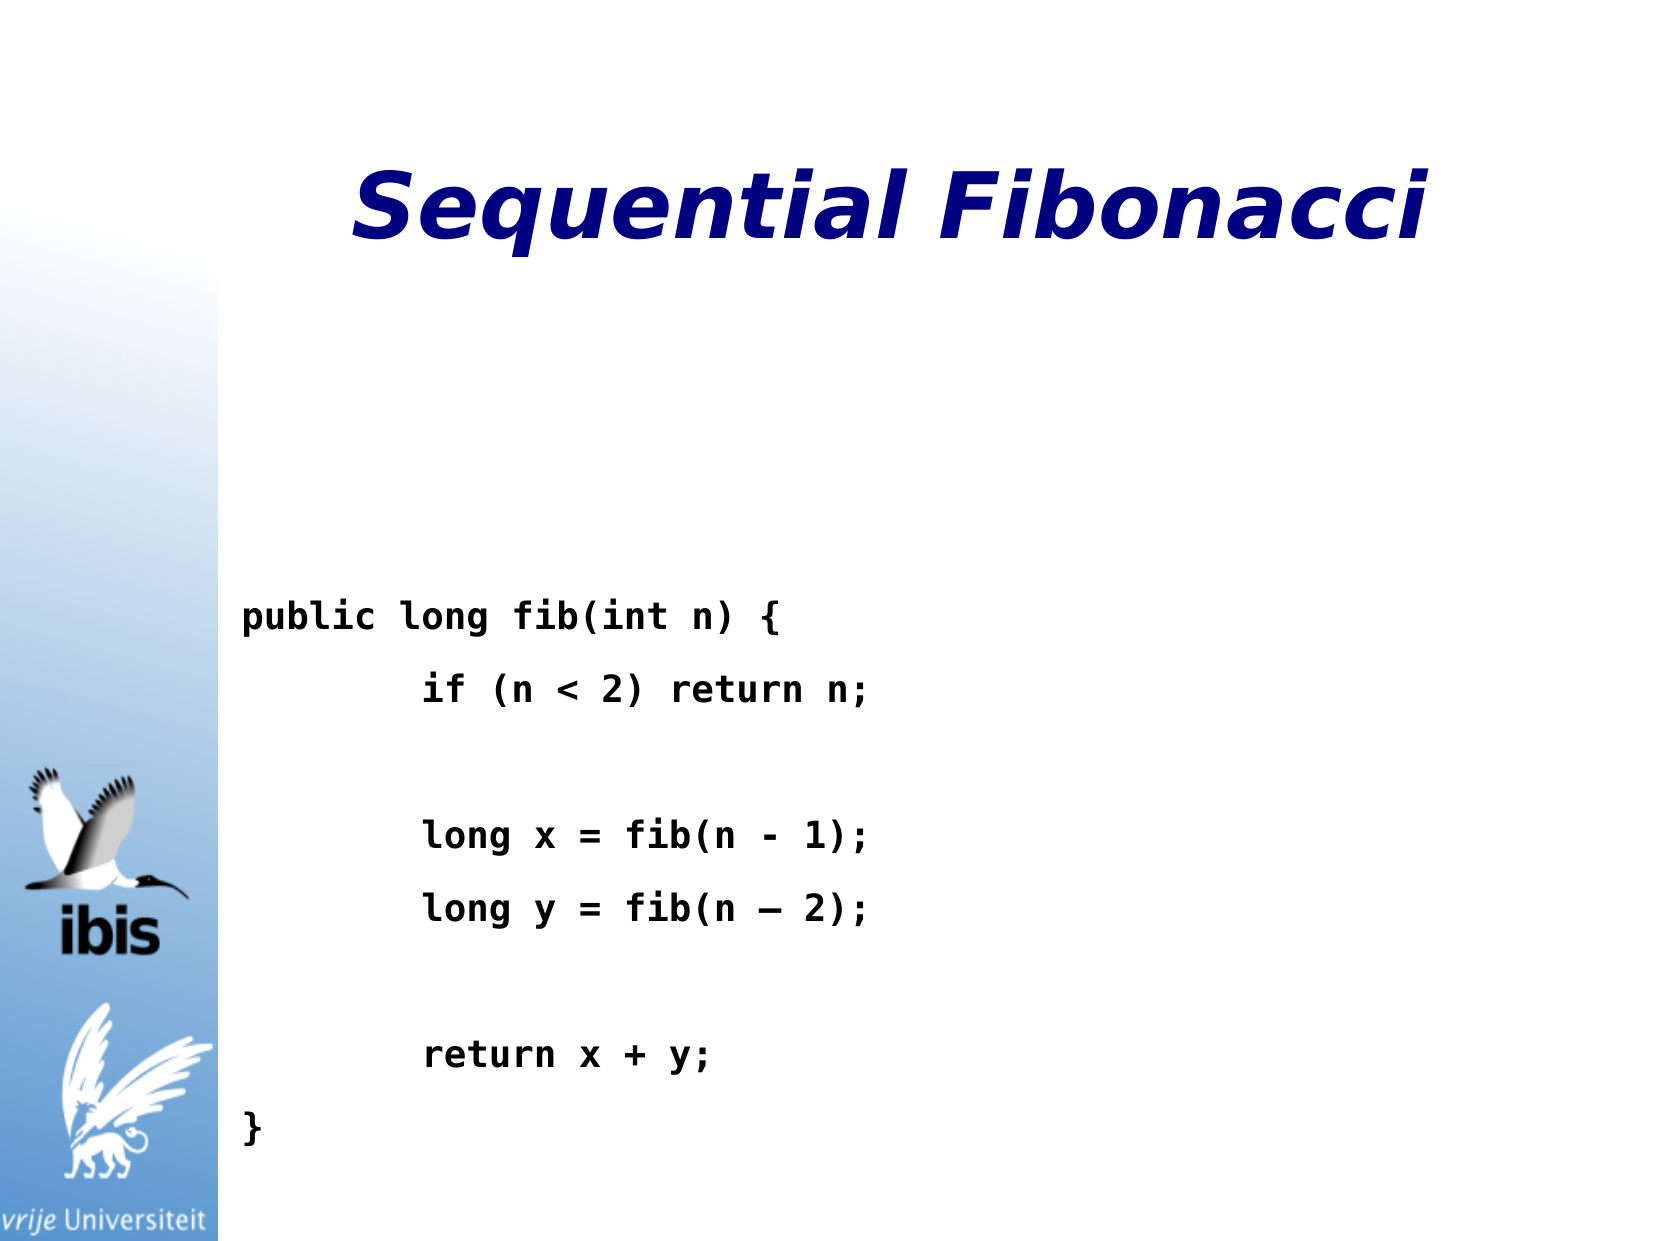

# Sequential Fibonacci
public long fib(int n) {
 if (n < 2) return n;
 long x = fib(n - 1);
 long y = fib(n – 2);
 return x + y;
}